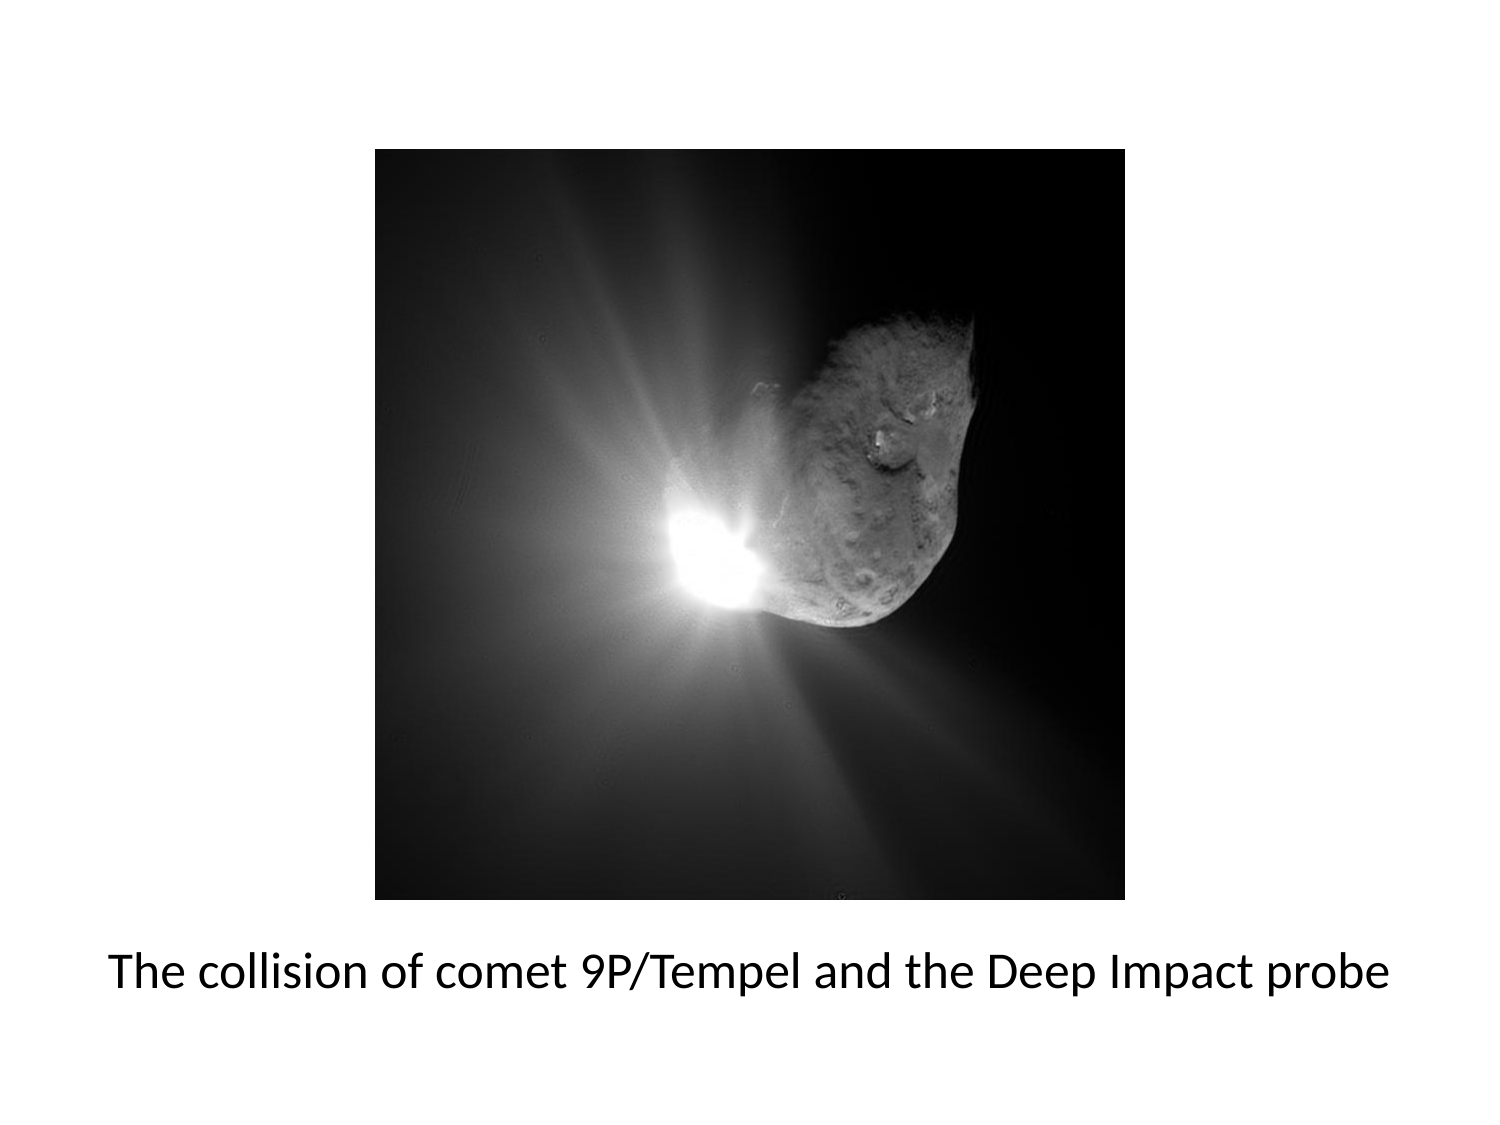

The collision of comet 9P/Tempel and the Deep Impact probe